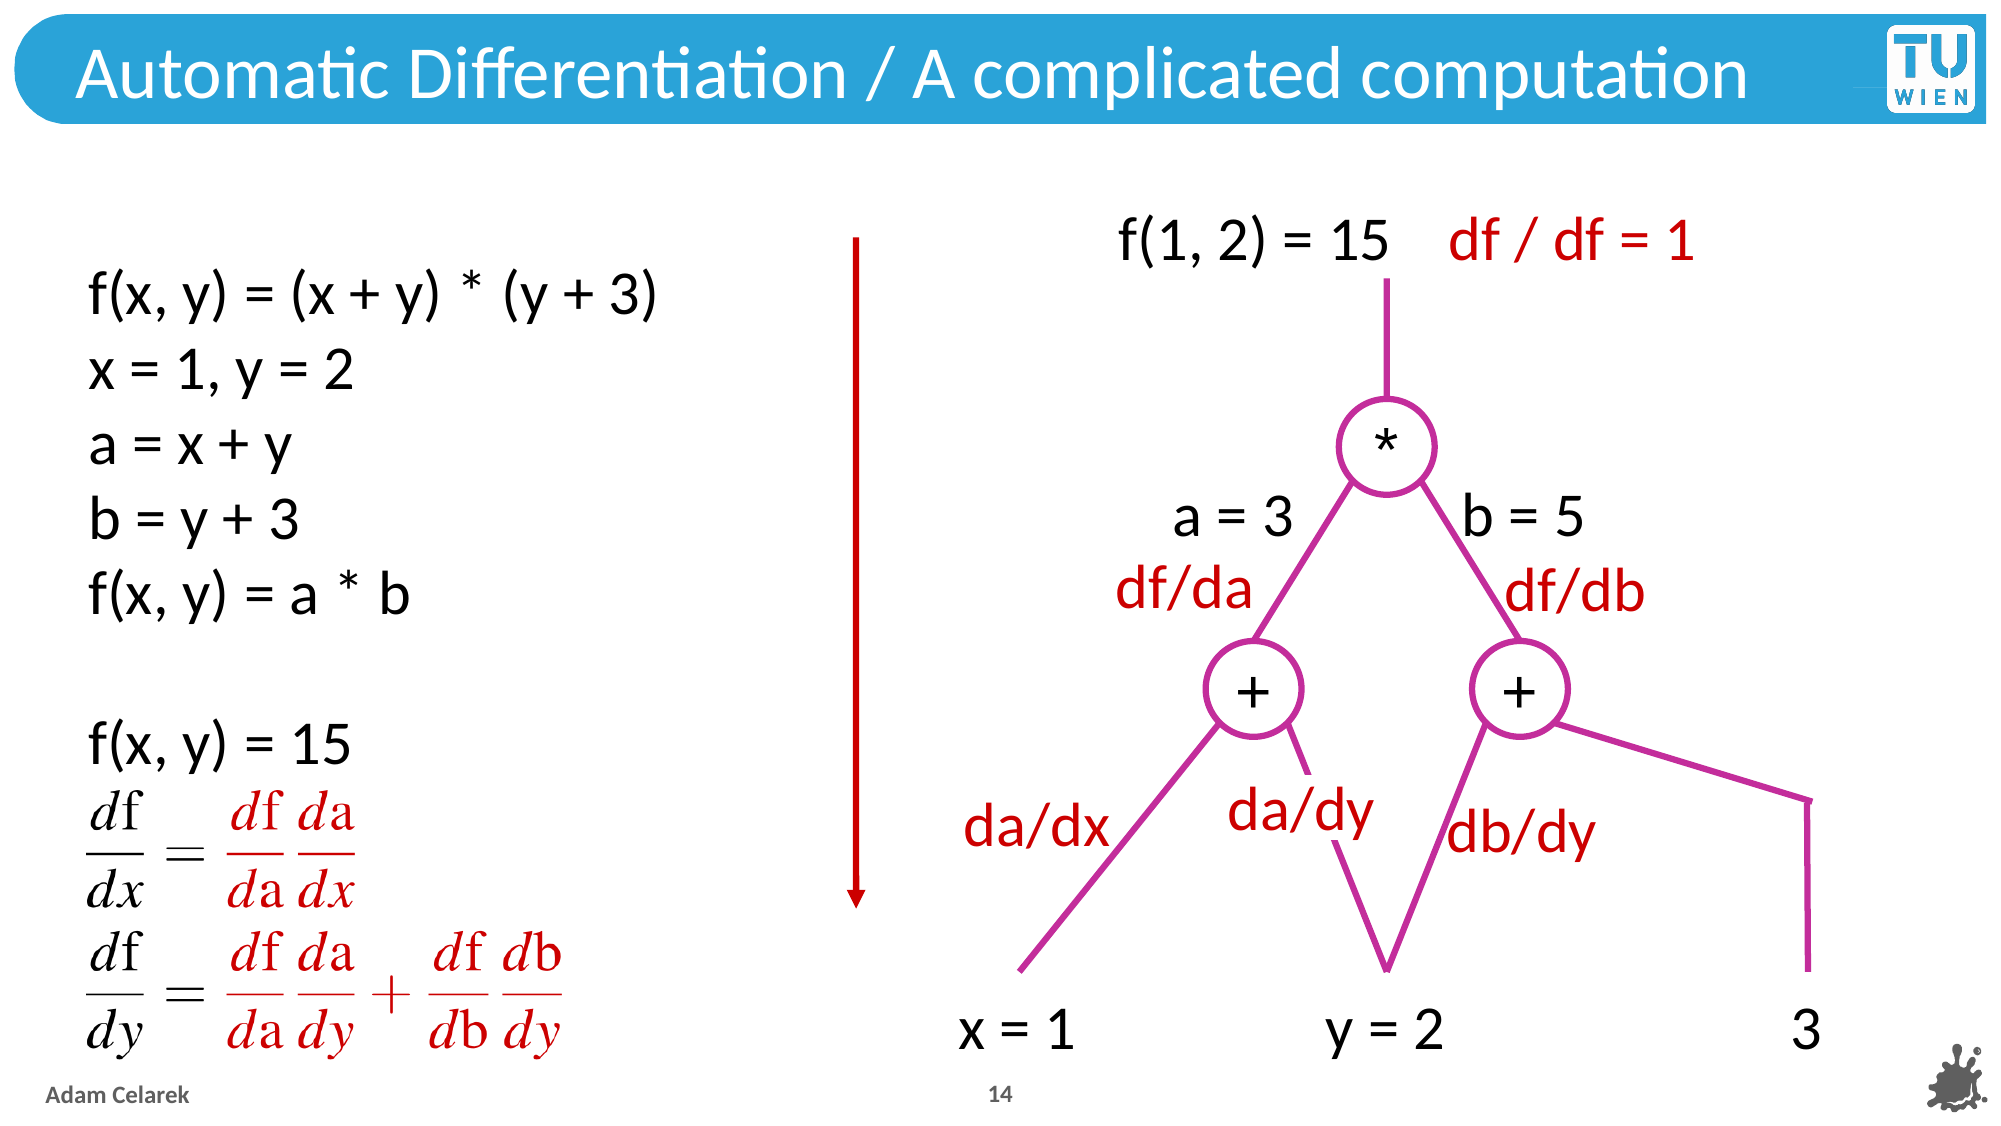

# Automatic Differentiation / A complicated computation
f(1, 2) = 15 df / df = 1
*
a = 3
b = 5
 df/db
df/da
+
+
da/dy
da/dx
db/dy
x = 1
y = 2
3
f(x, y) = (x + y) * (y + 3)
x = 1, y = 2
a = x + y
b = y + 3
f(x, y) = a * b
f(x, y) = 15
Adam Celarek